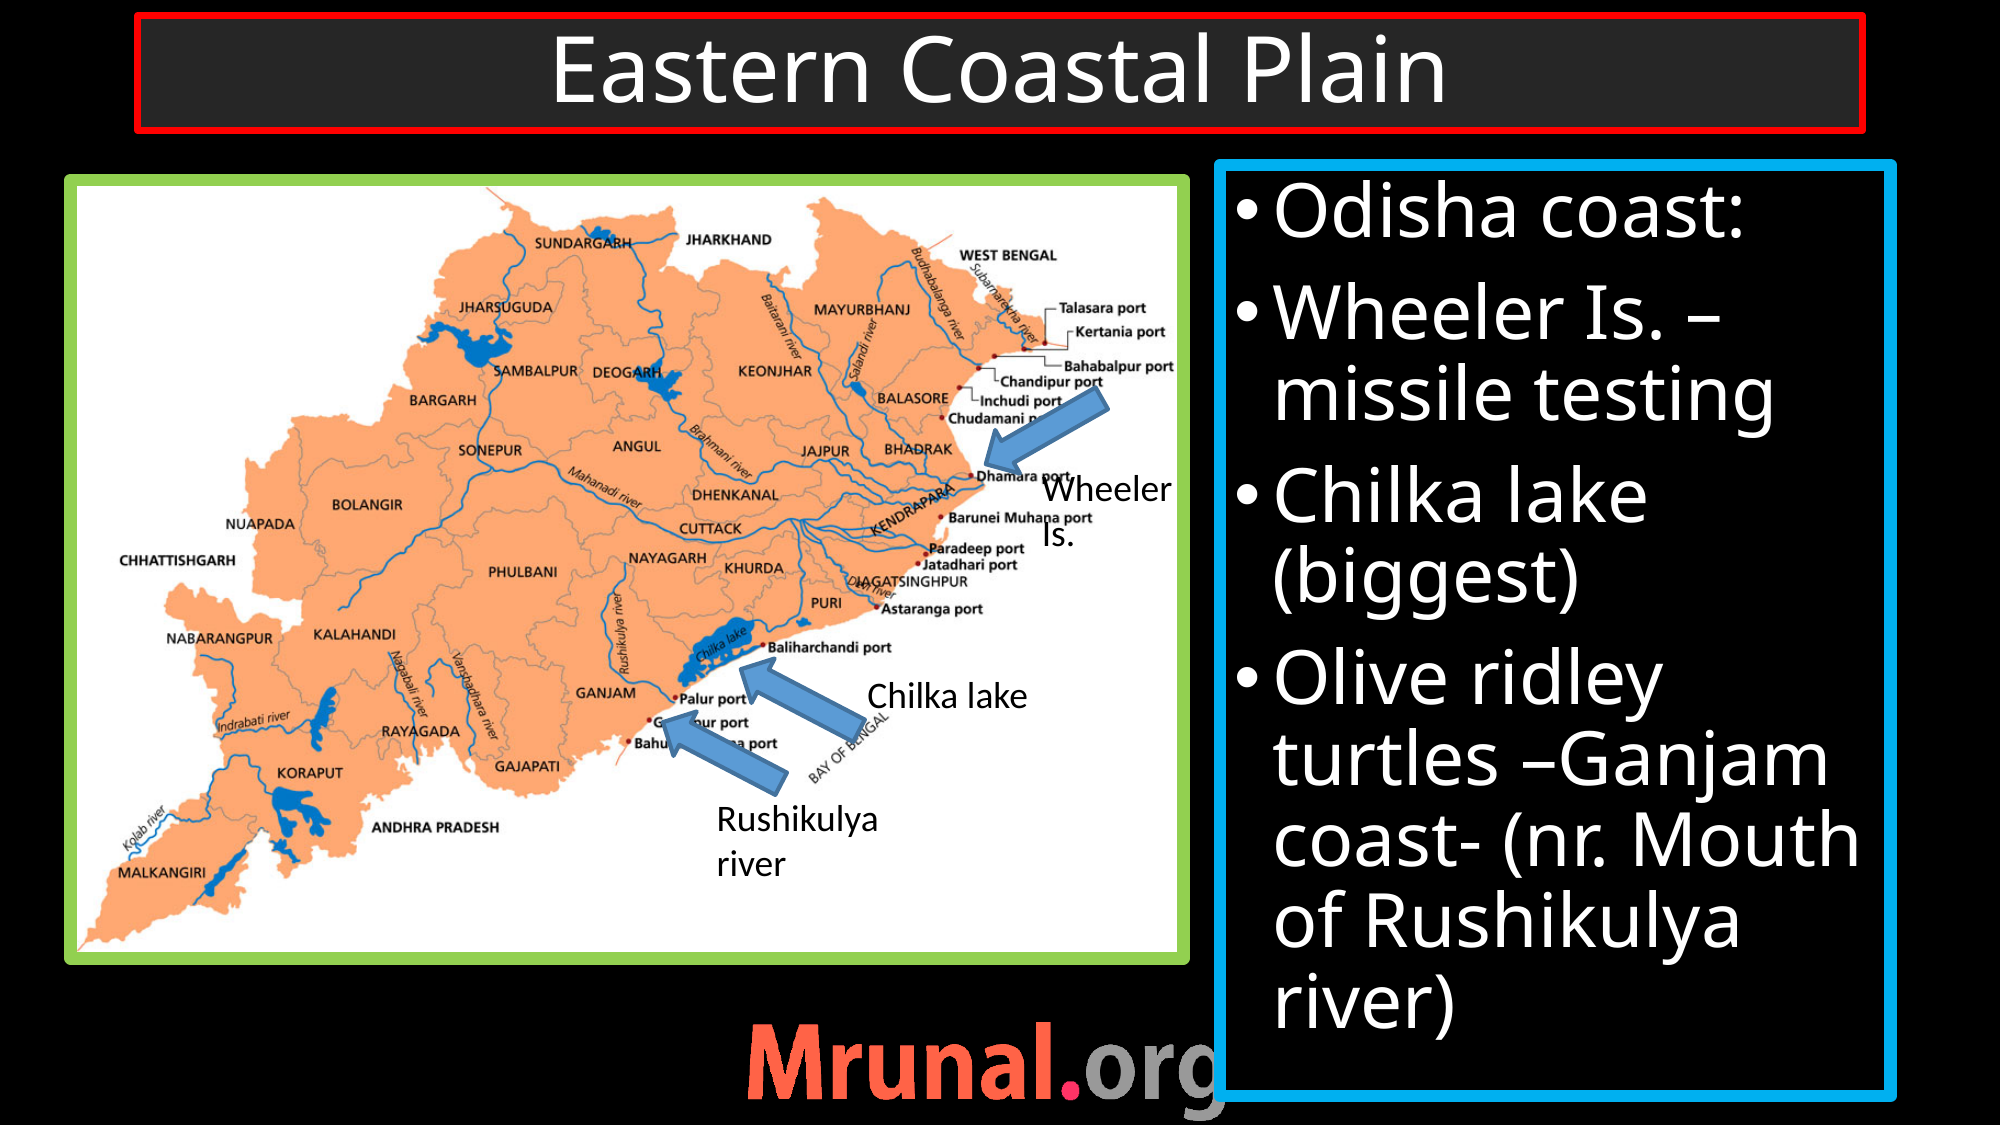

Eastern Coastal Plain
# Odisha coast:
Wheeler Is. –missile testing
Chilka lake (biggest)
Olive ridley turtles –Ganjam coast- (nr. Mouth of Rushikulya river)
Wheeler Is.
Chilka lake
Rushikulya river